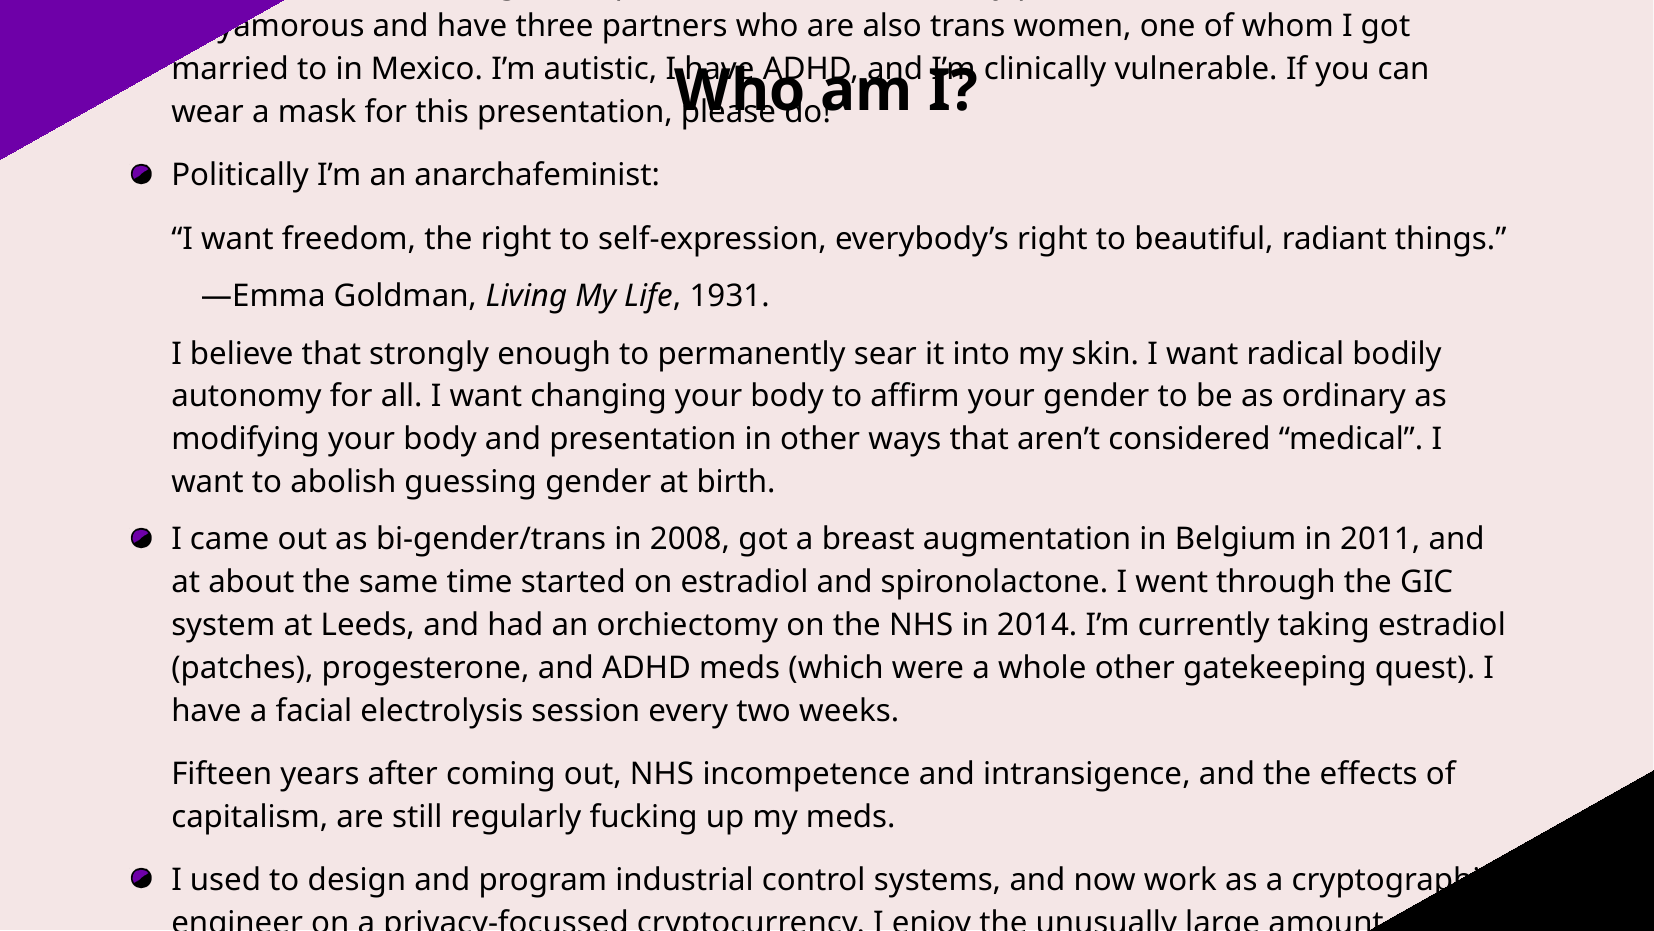

I’m Daira Emma, I’m a genderqueer trans woman and my pronouns are ze/hir. I’m polyamorous and have three partners who are also trans women, one of whom I got married to in Mexico. I’m autistic, I have ADHD, and I’m clinically vulnerable. If you can wear a mask for this presentation, please do!
Politically I’m an anarchafeminist:
“I want freedom, the right to self-expression, everybody’s right to beautiful, radiant things.”
—Emma Goldman, Living My Life, 1931.
I believe that strongly enough to permanently sear it into my skin. I want radical bodily autonomy for all. I want changing your body to affirm your gender to be as ordinary as modifying your body and presentation in other ways that aren’t considered “medical”. I want to abolish guessing gender at birth.
I came out as bi-gender/trans in 2008, got a breast augmentation in Belgium in 2011, and at about the same time started on estradiol and spironolactone. I went through the GIC system at Leeds, and had an orchiectomy on the NHS in 2014. I’m currently taking estradiol (patches), progesterone, and ADHD meds (which were a whole other gatekeeping quest). I have a facial electrolysis session every two weeks.
Fifteen years after coming out, NHS incompetence and intransigence, and the effects of capitalism, are still regularly fucking up my meds.
I used to design and program industrial control systems, and now work as a cryptographic engineer on a privacy-focussed cryptocurrency. I enjoy the unusually large amount of math involved in my job.
I’m one of four directors of Trans Pride Manchester CIC.
# Who am I?